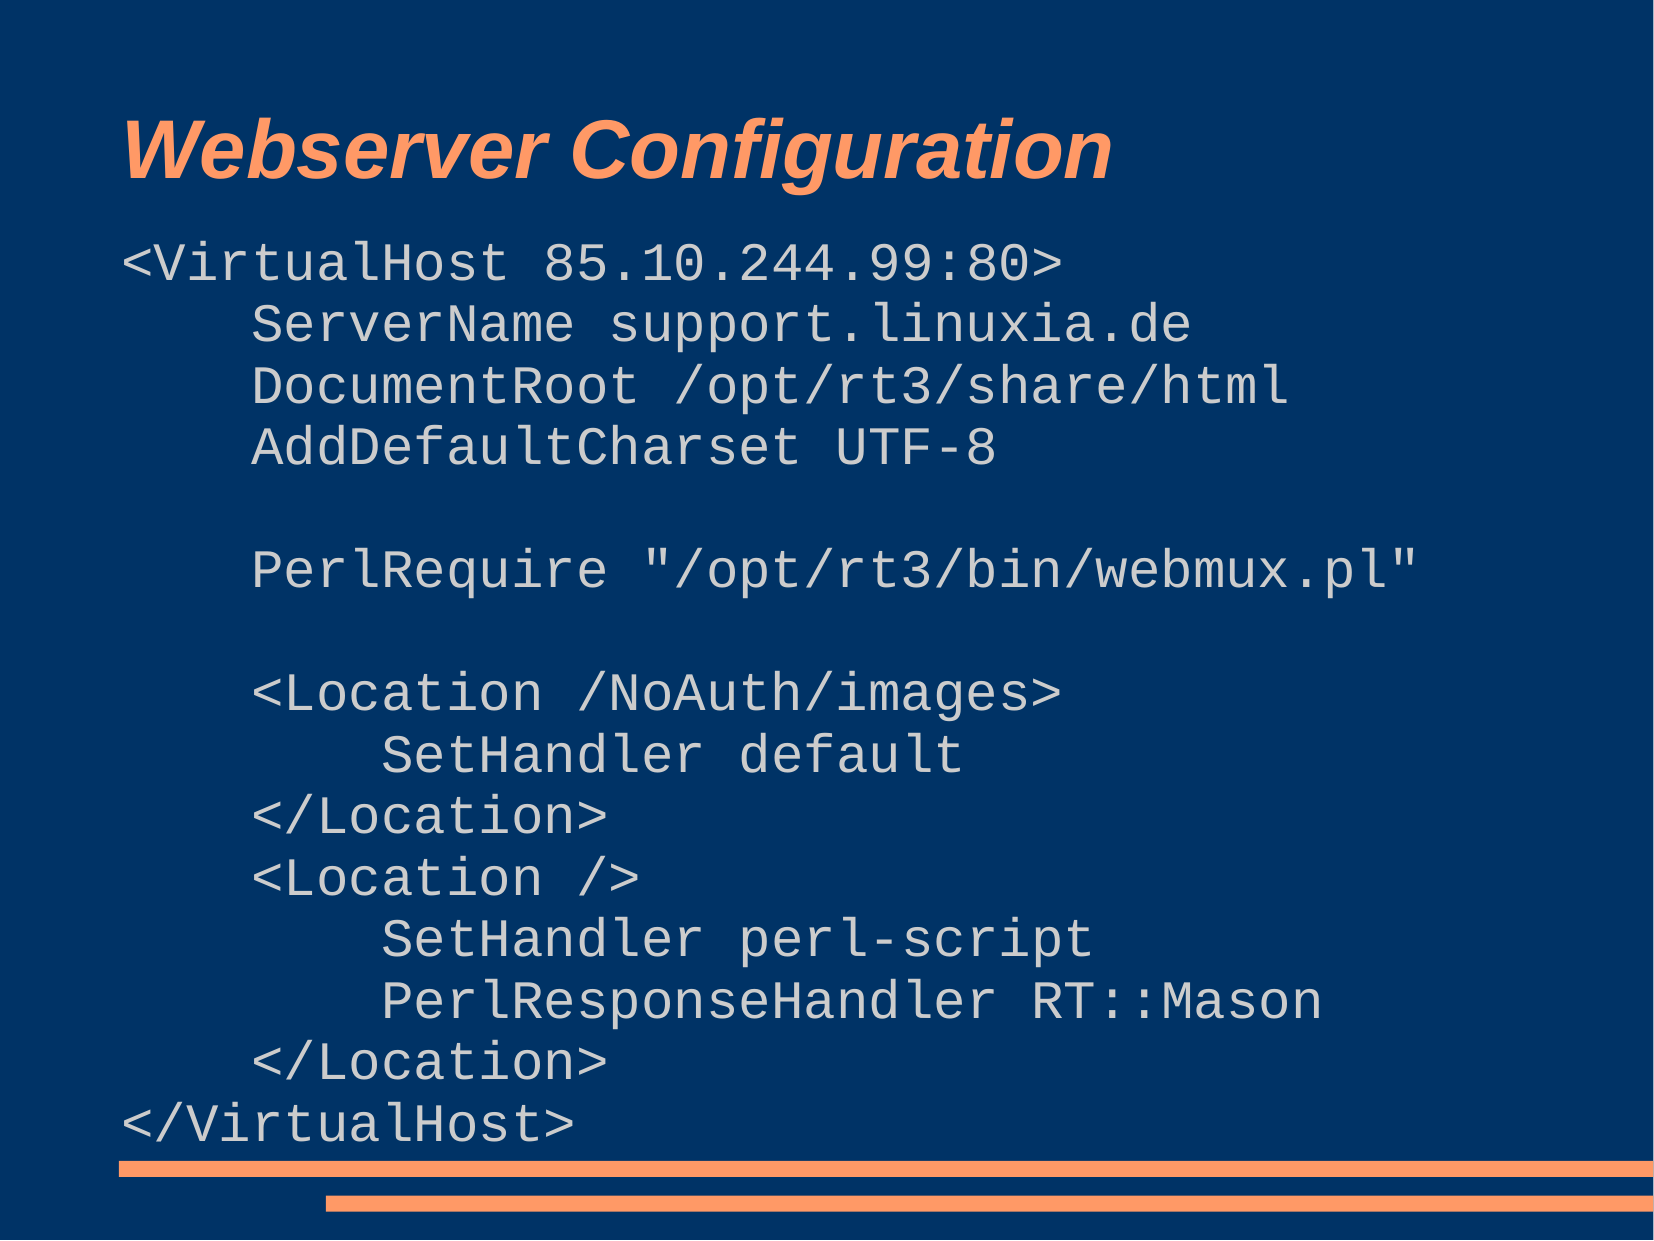

# Webserver Configuration
<VirtualHost 85.10.244.99:80>
 ServerName support.linuxia.de
 DocumentRoot /opt/rt3/share/html
 AddDefaultCharset UTF-8
 PerlRequire "/opt/rt3/bin/webmux.pl"
 <Location /NoAuth/images>
 SetHandler default
 </Location>
 <Location />
 SetHandler perl-script
 PerlResponseHandler RT::Mason
 </Location>
</VirtualHost>